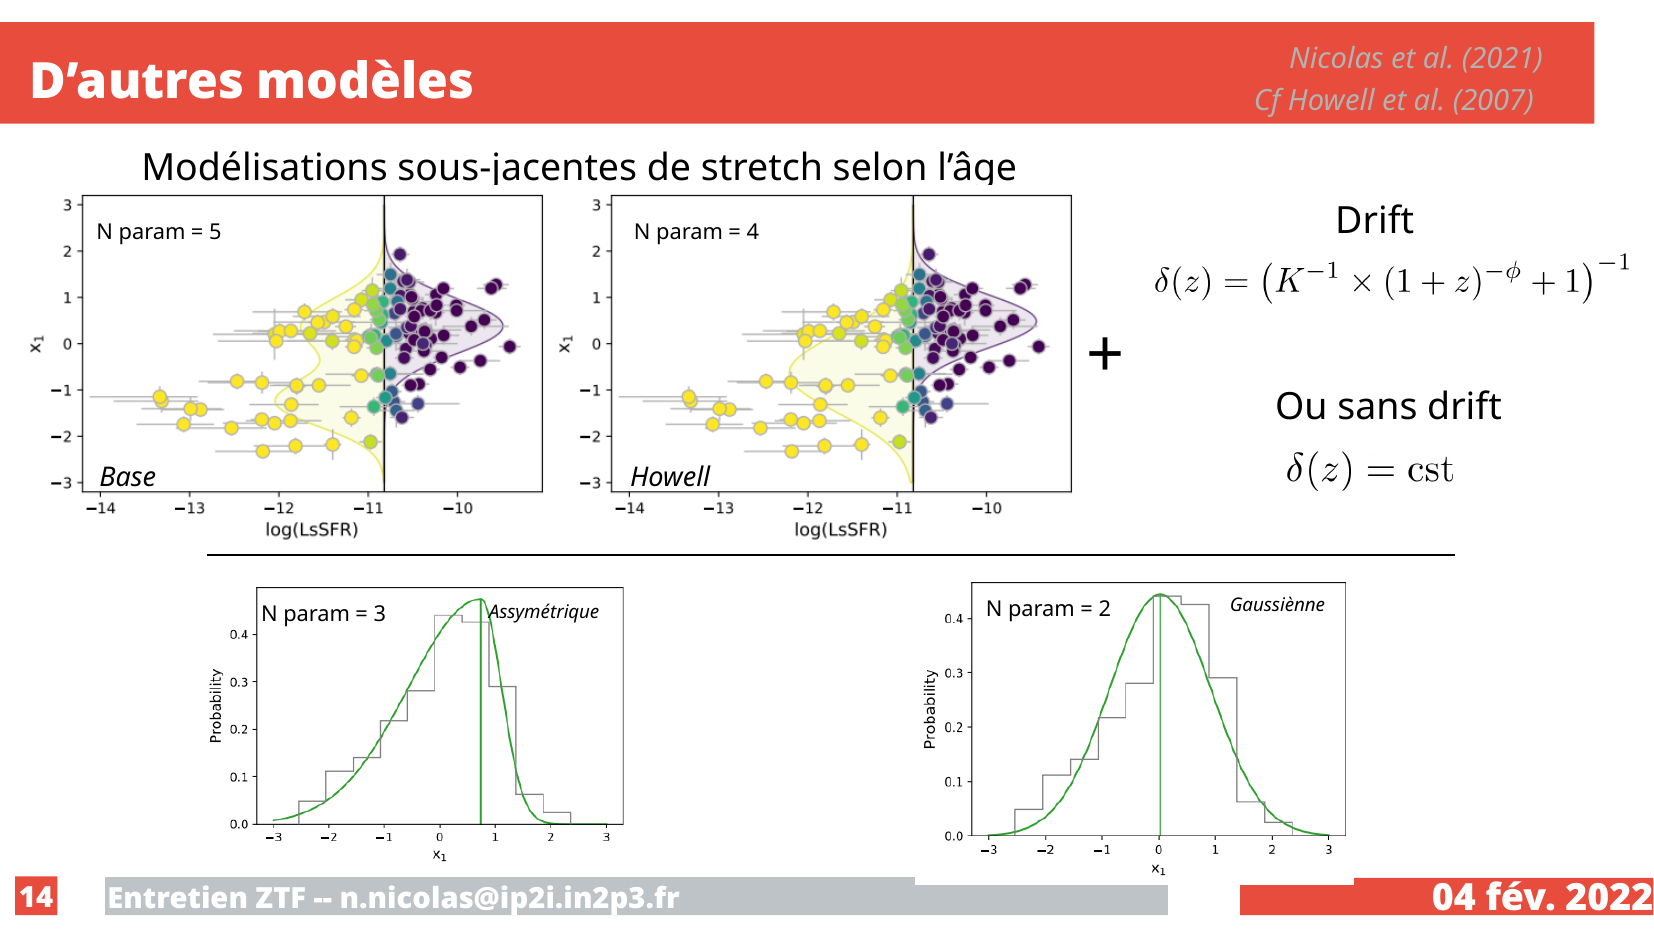

Nicolas et al. (2021)
# D’autres modèles
Cf Howell et al. (2007)
Modélisations sous-jacentes de stretch selon l’âge
N param = 5
Base
N param = 4
Howell
Drift
+
Ou sans drift
Gaussiènne
N param = 2
N param = 3
Assymétrique
14
Entretien ZTF -- n.nicolas@ip2i.in2p3.fr
04 fév. 2022